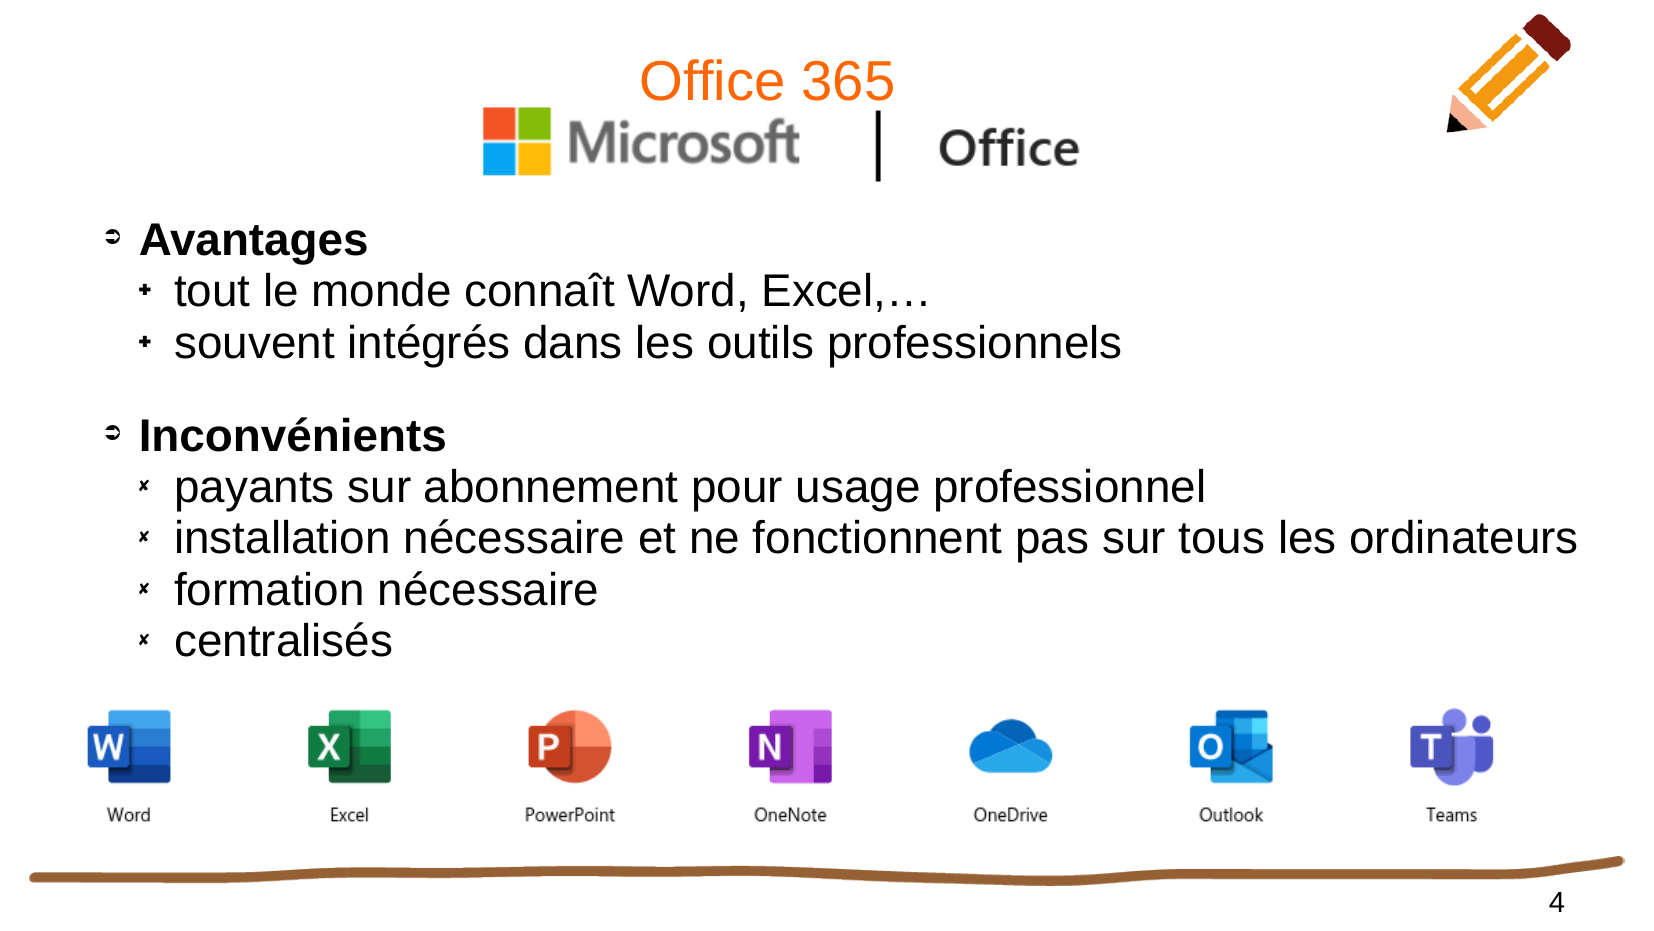

# Office 365
Avantages
tout le monde connaît Word, Excel,…
souvent intégrés dans les outils professionnels
Inconvénients
payants sur abonnement pour usage professionnel
installation nécessaire et ne fonctionnent pas sur tous les ordinateurs
formation nécessaire
centralisés
4